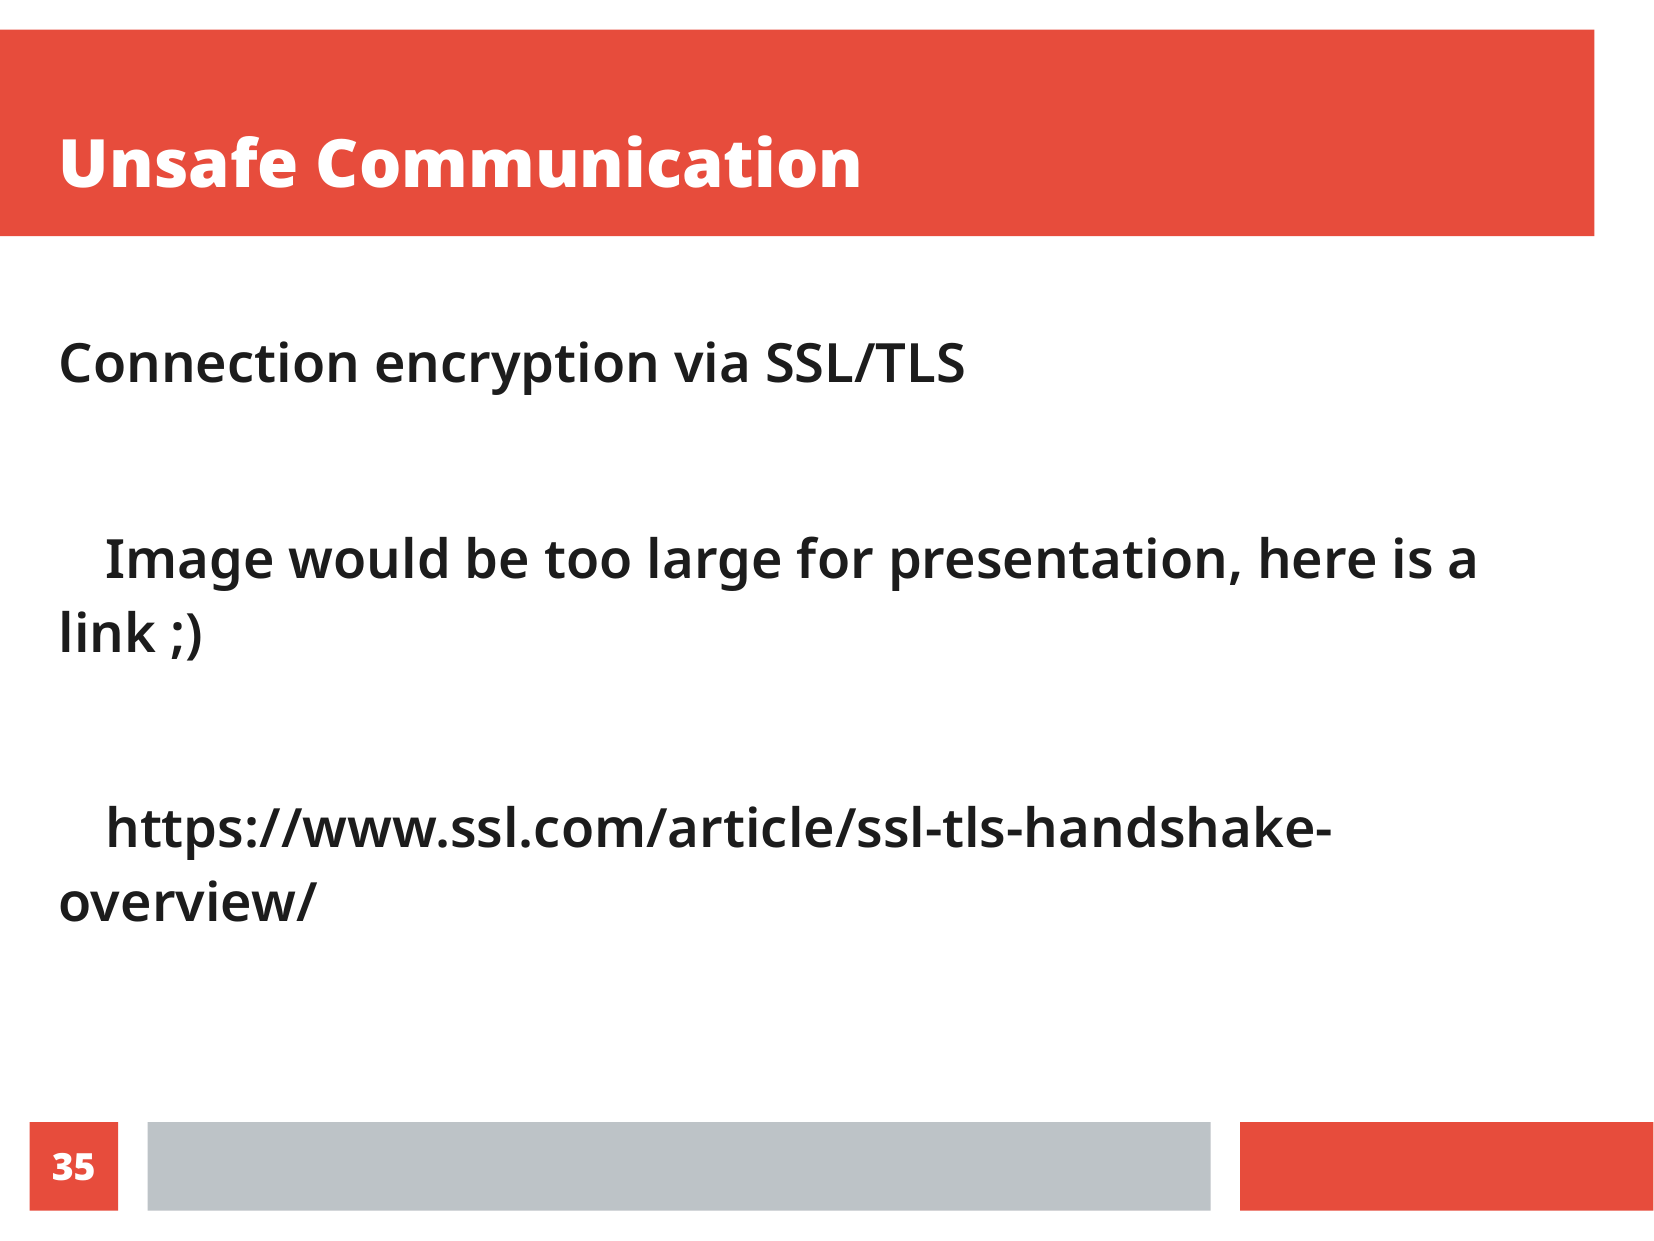

# Unsafe Communication
Connection encryption via SSL/TLS
Image would be too large for presentation, here is a link ;)
https://www.ssl.com/article/ssl-tls-handshake-overview/
35